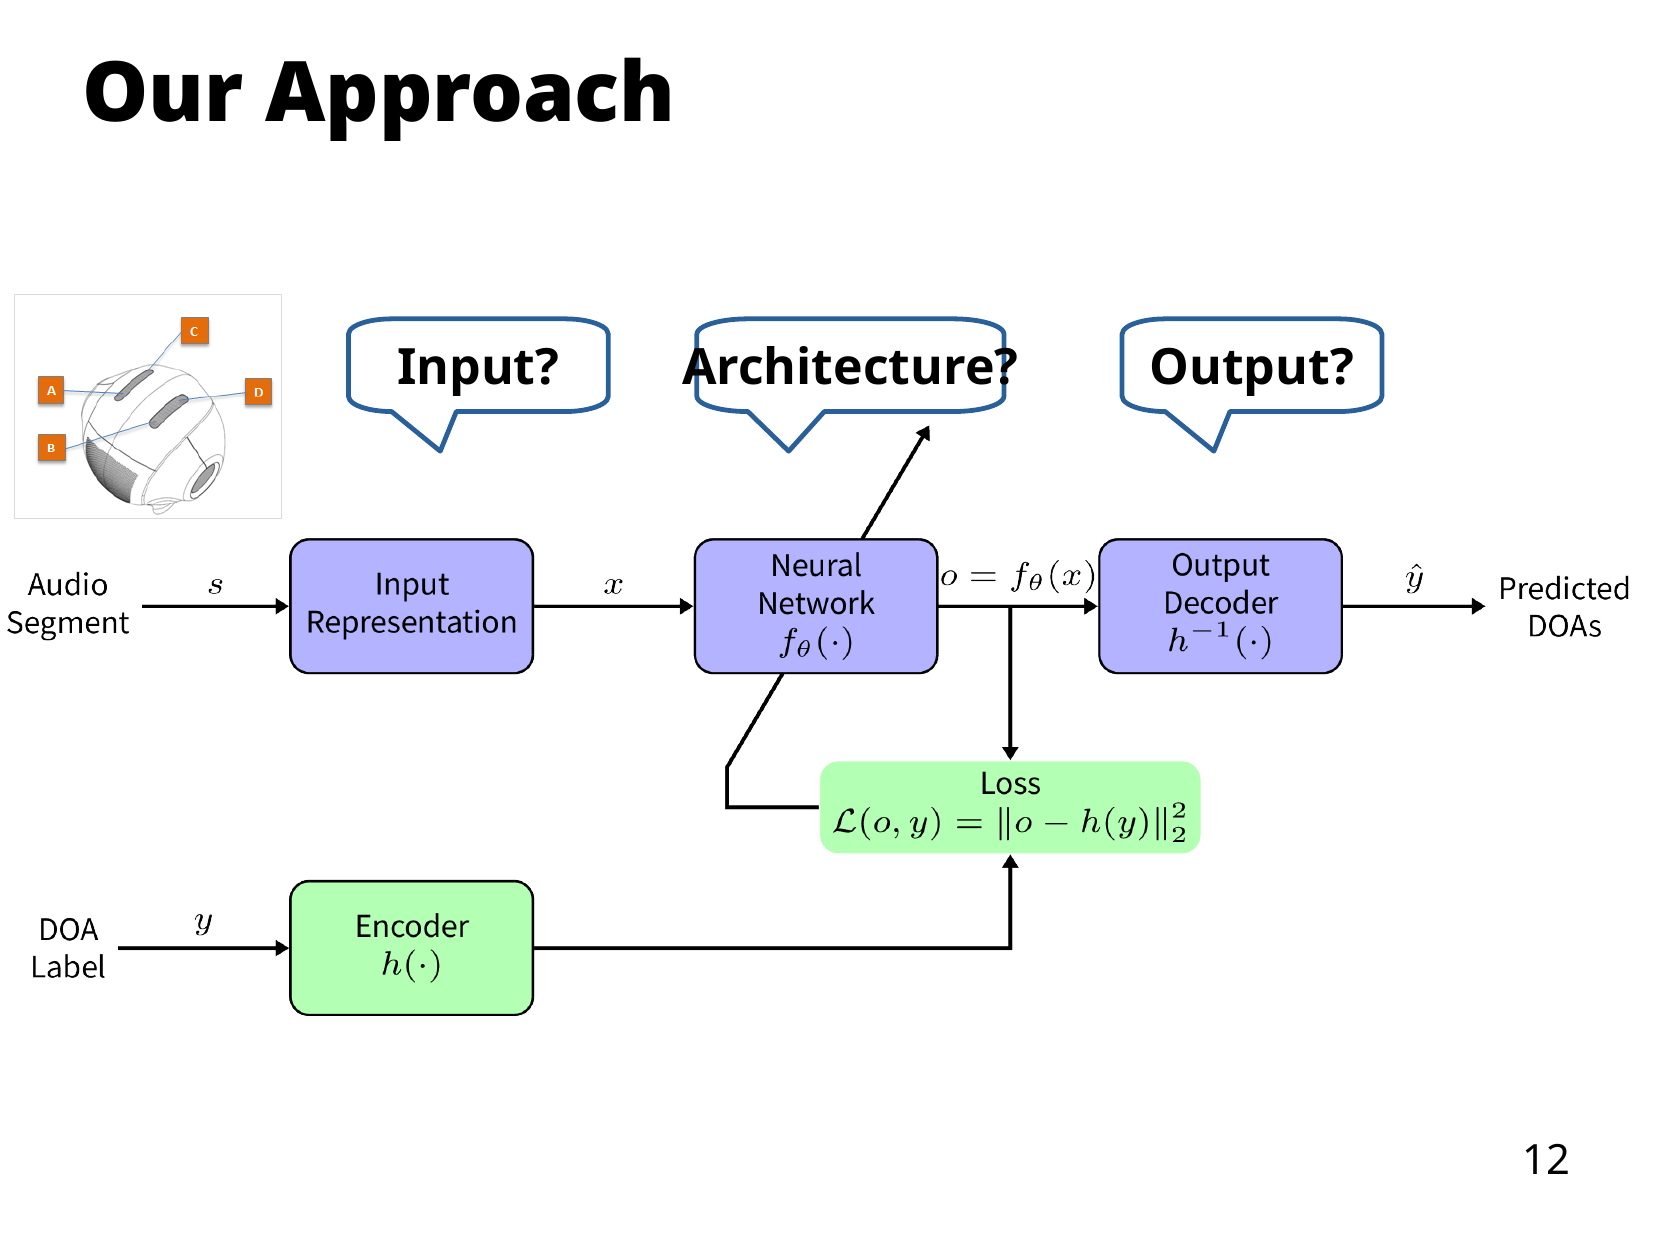

# Our Approach
Input?
Architecture?
Output?
12